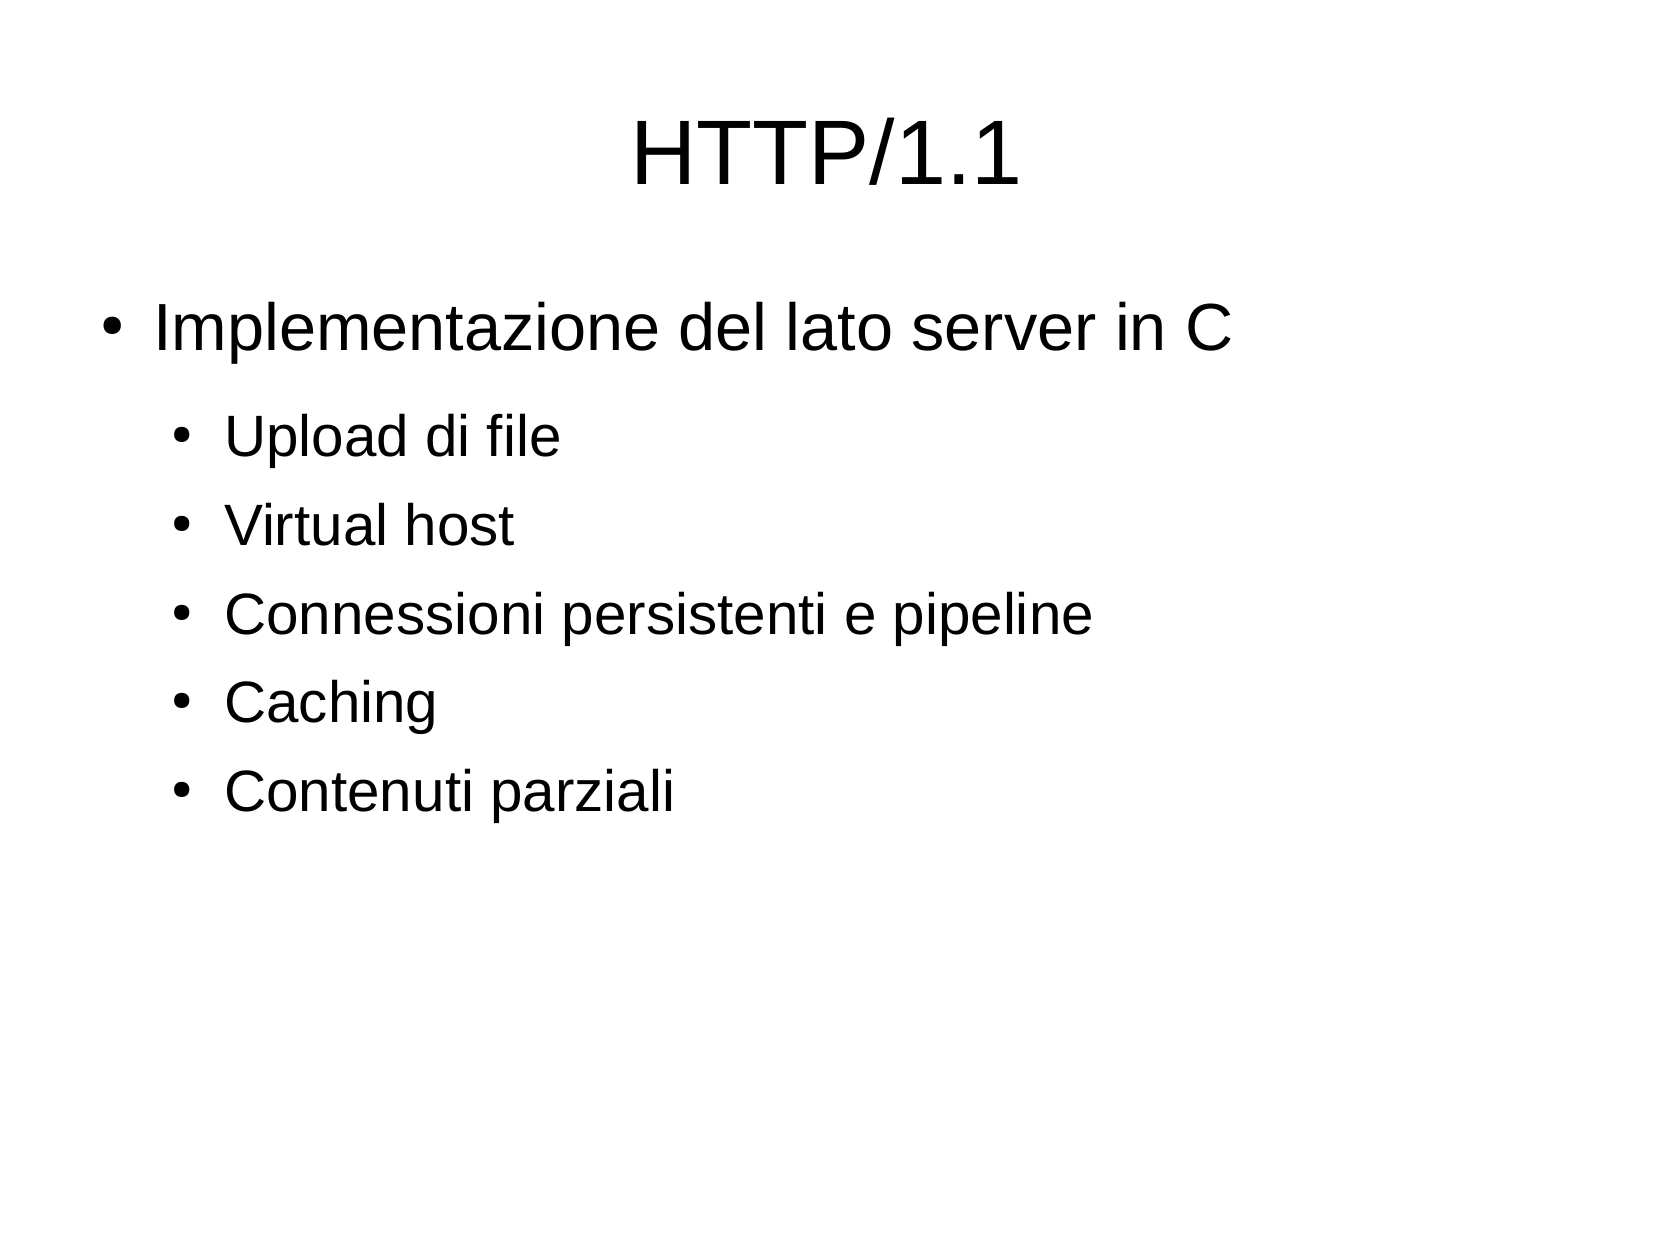

# HTTP/1.1
Implementazione del lato server in C
Upload di file
Virtual host
Connessioni persistenti e pipeline
Caching
Contenuti parziali